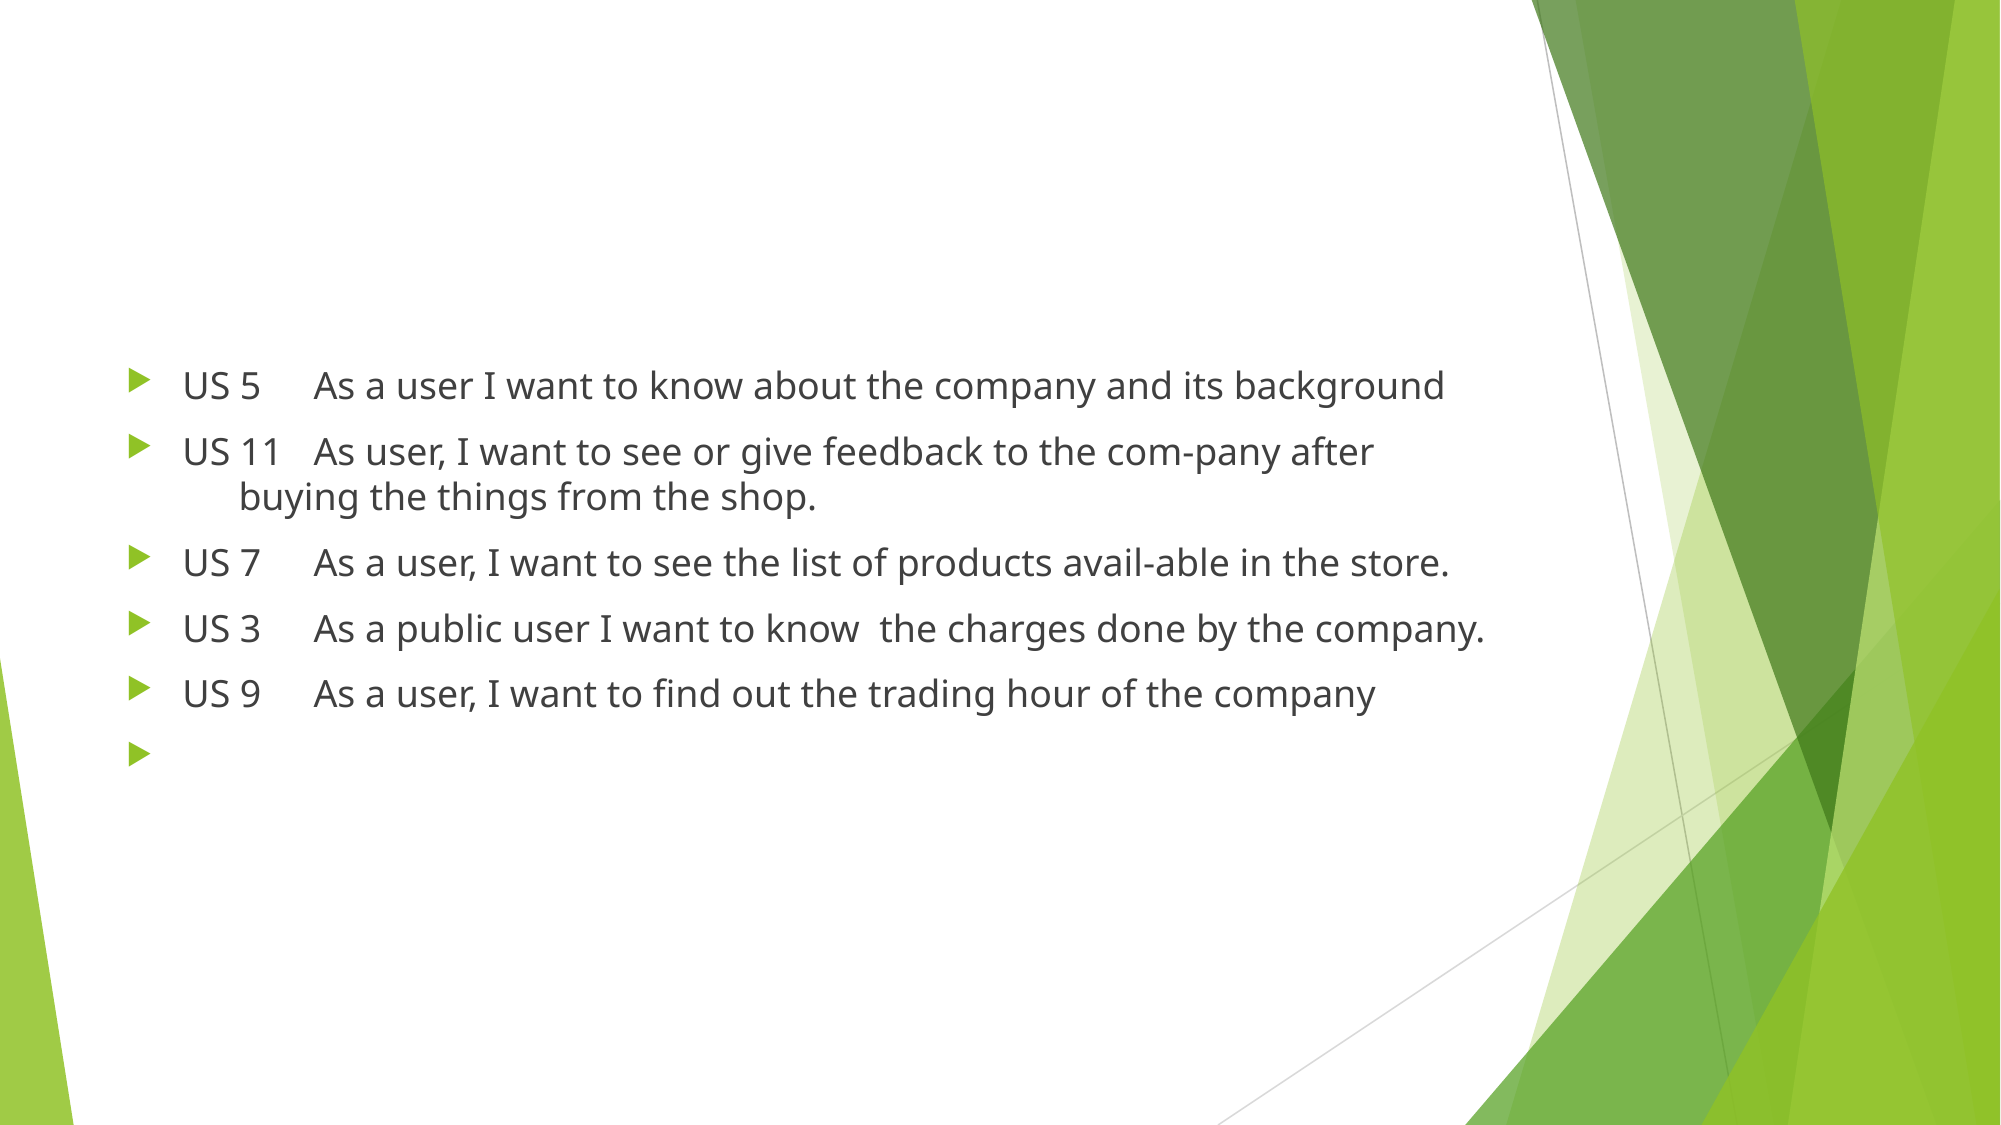

# US 5	As a user I want to know about the company and its background
US 11	As user, I want to see or give feedback to the com-pany after buying the things from the shop.
US 7	As a user, I want to see the list of products avail-able in the store.
US 3	As a public user I want to know the charges done by the company.
US 9	As a user, I want to find out the trading hour of the company